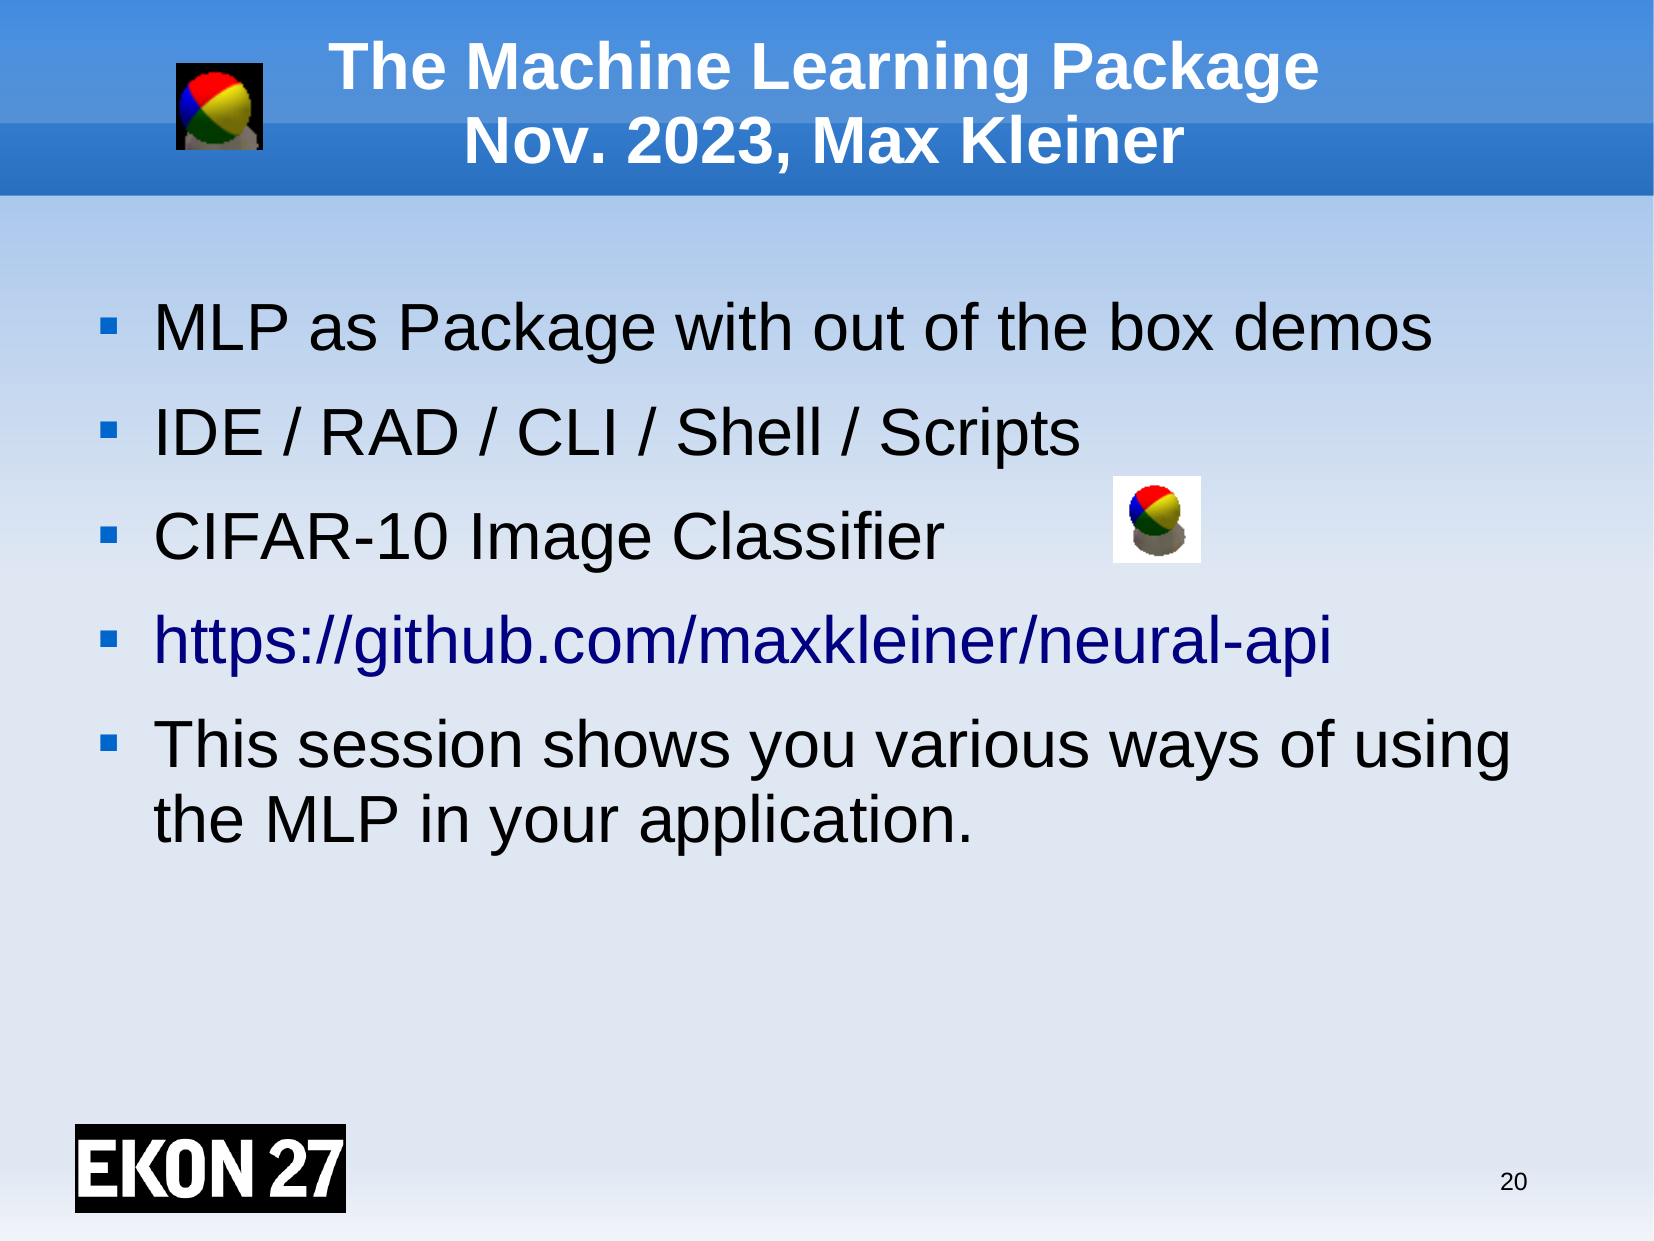

# The Machine Learning Package Nov. 2023, Max Kleiner
MLP as Package with out of the box demos
IDE / RAD / CLI / Shell / Scripts
CIFAR-10 Image Classifier
https://github.com/maxkleiner/neural-api
This session shows you various ways of using the MLP in your application.